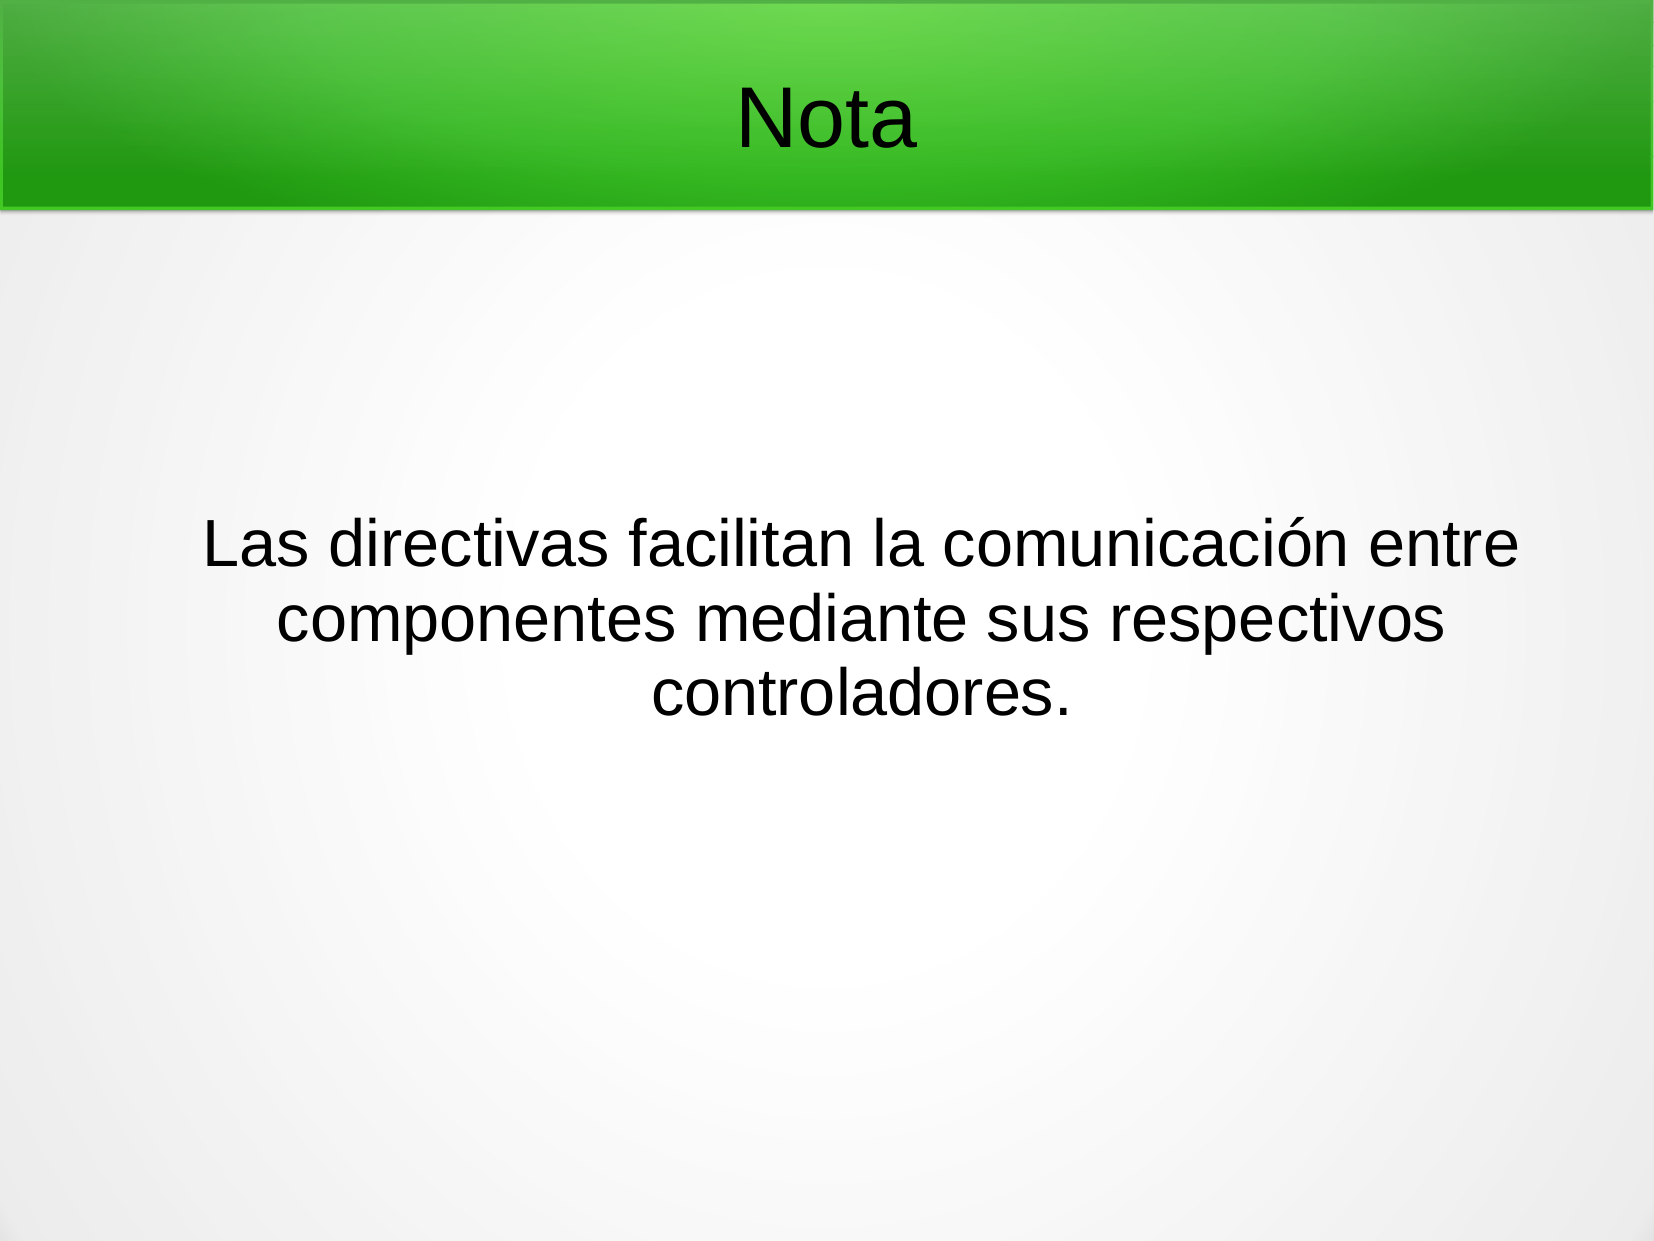

# Nota
Las directivas facilitan la comunicación entre componentes mediante sus respectivos controladores.